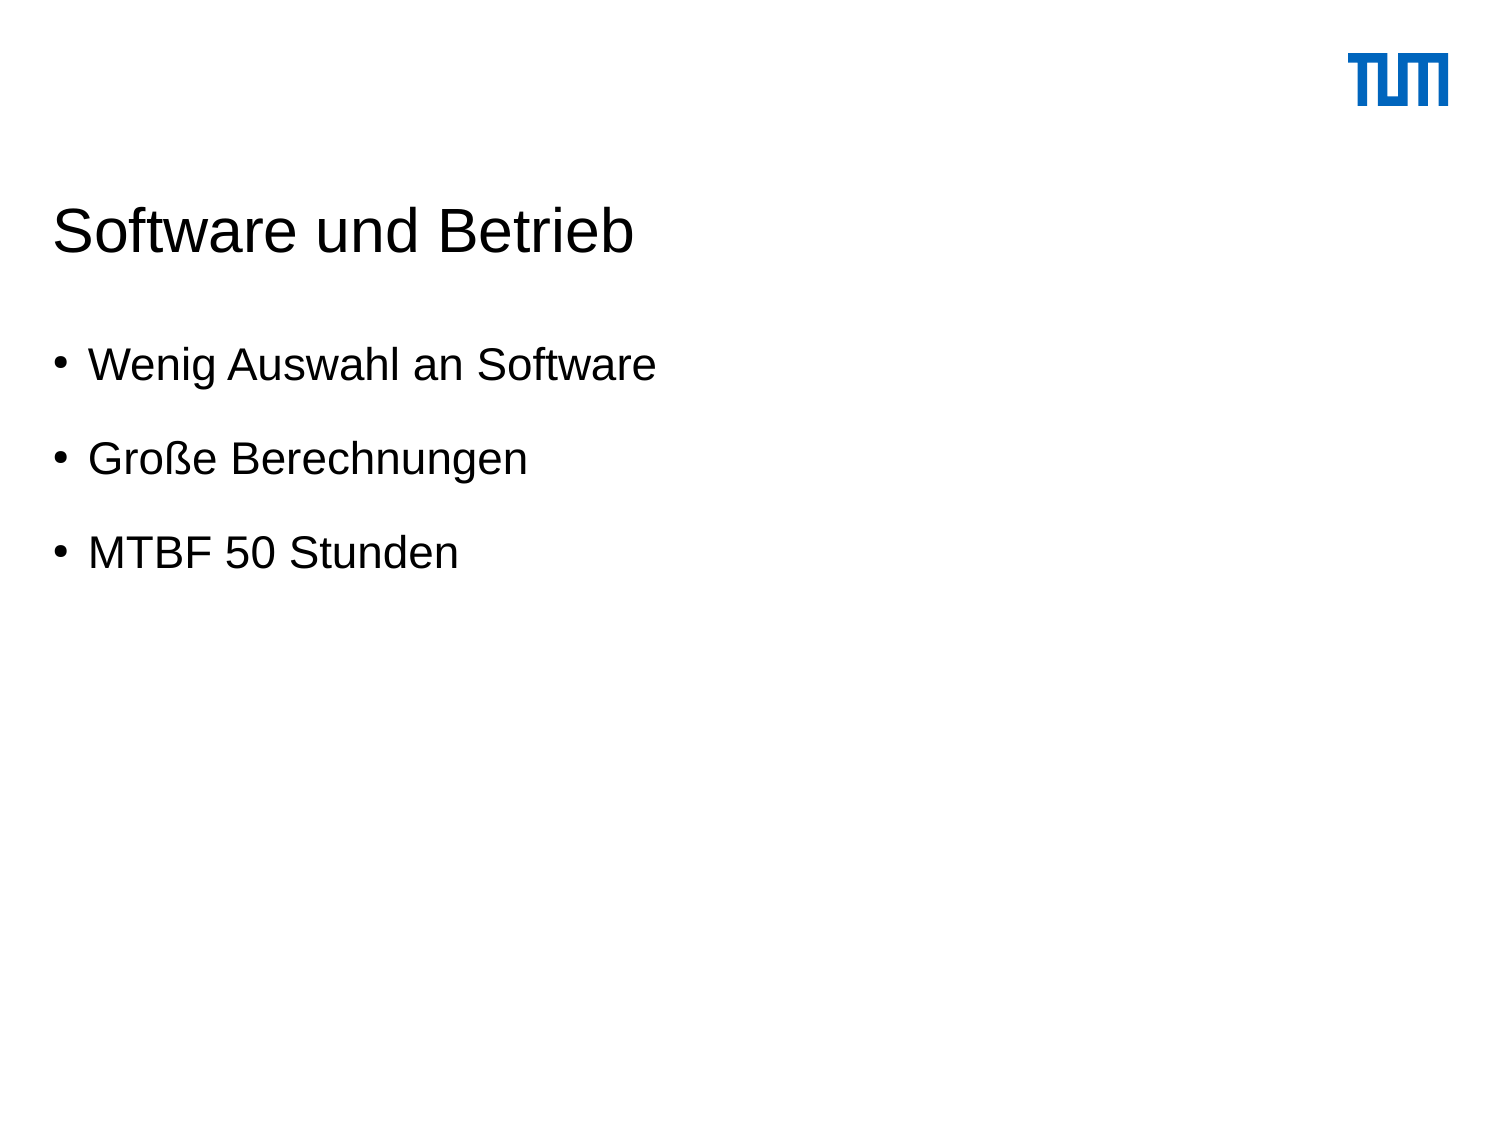

# Software und Betrieb
Wenig Auswahl an Software
Große Berechnungen
MTBF 50 Stunden